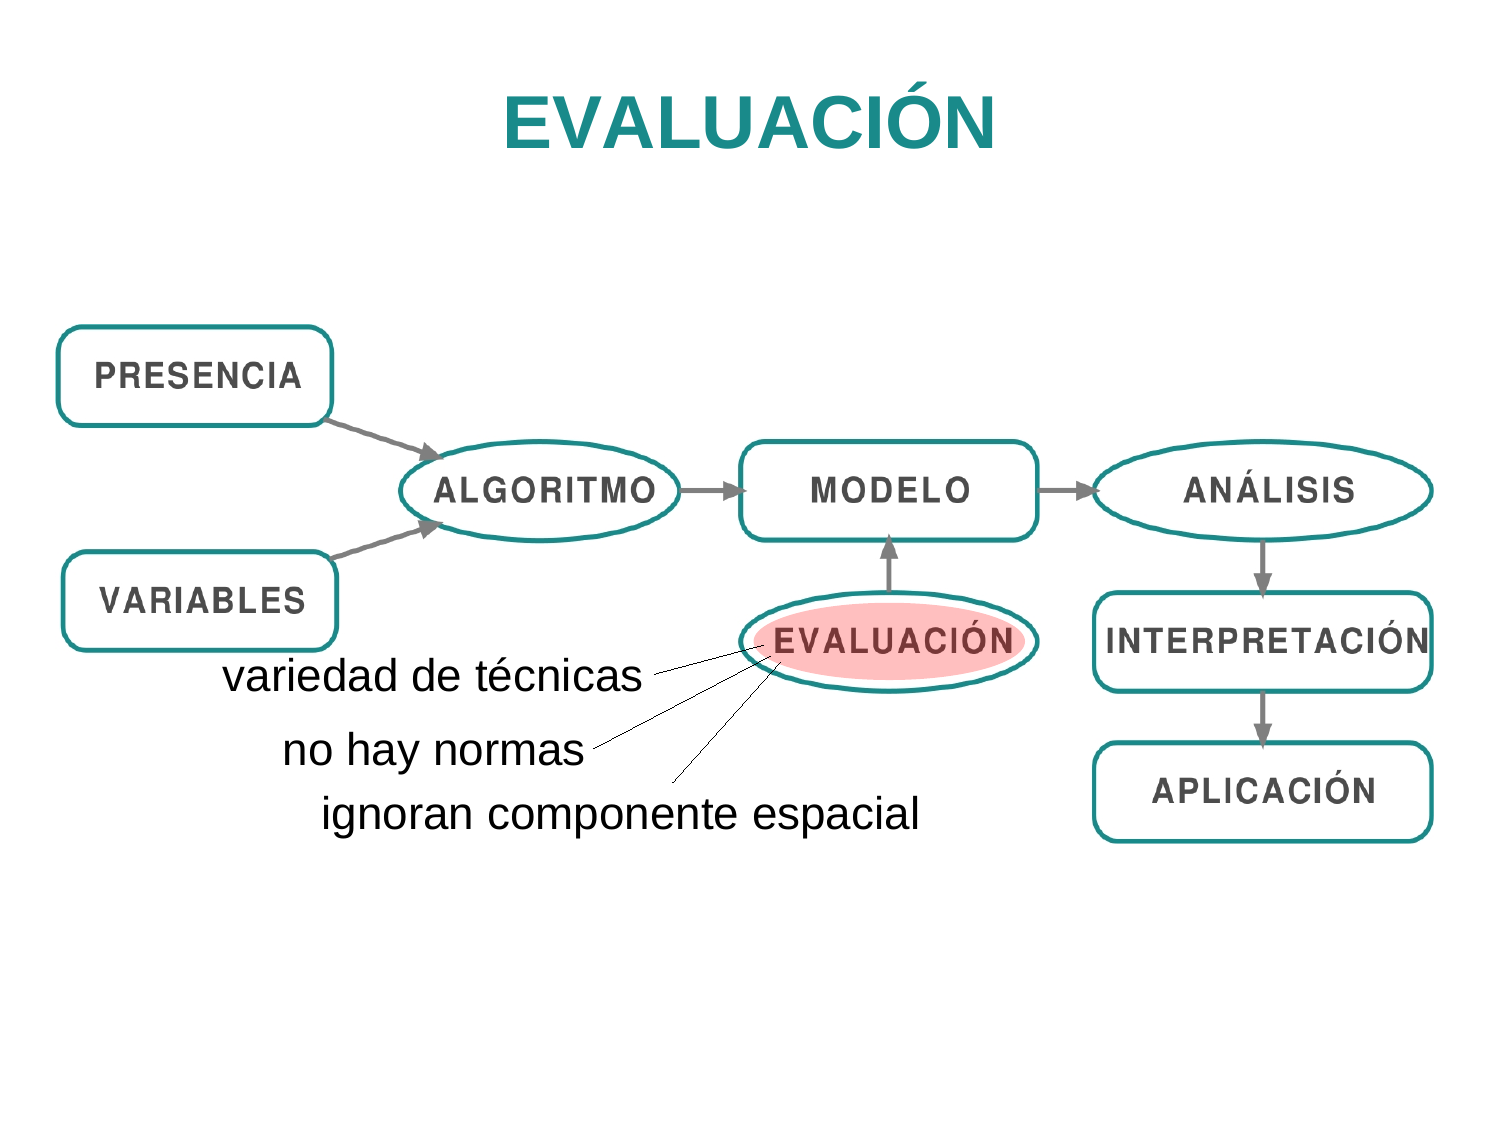

# EVALUACIÓN
variedad de técnicas
no hay normas
ignoran componente espacial